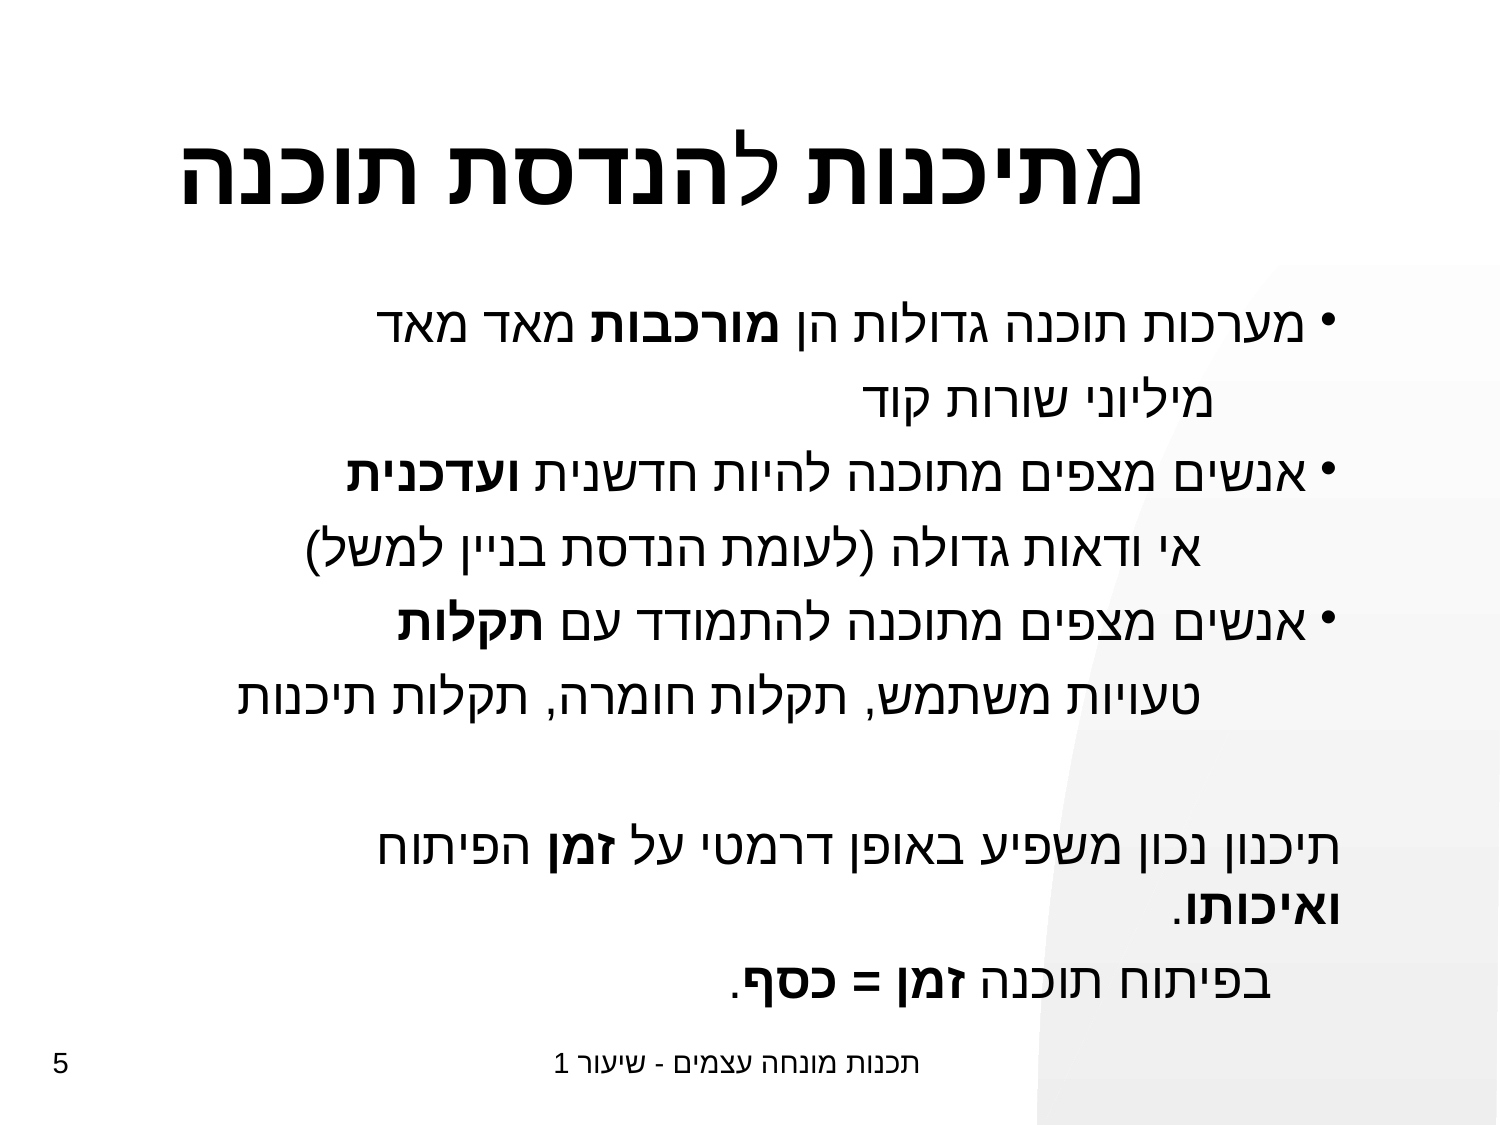

מתיכנות להנדסת תוכנה
מערכות תוכנה גדולות הן מורכבות מאד מאד
 מיליוני שורות קוד
אנשים מצפים מתוכנה להיות חדשנית ועדכנית
 אי ודאות גדולה (לעומת הנדסת בניין למשל)‏
אנשים מצפים מתוכנה להתמודד עם תקלות
 טעויות משתמש, תקלות חומרה, תקלות תיכנות
תיכנון נכון משפיע באופן דרמטי על זמן הפיתוח ואיכותו.
 בפיתוח תוכנה זמן = כסף.
תכנות מונחה עצמים - שיעור 1